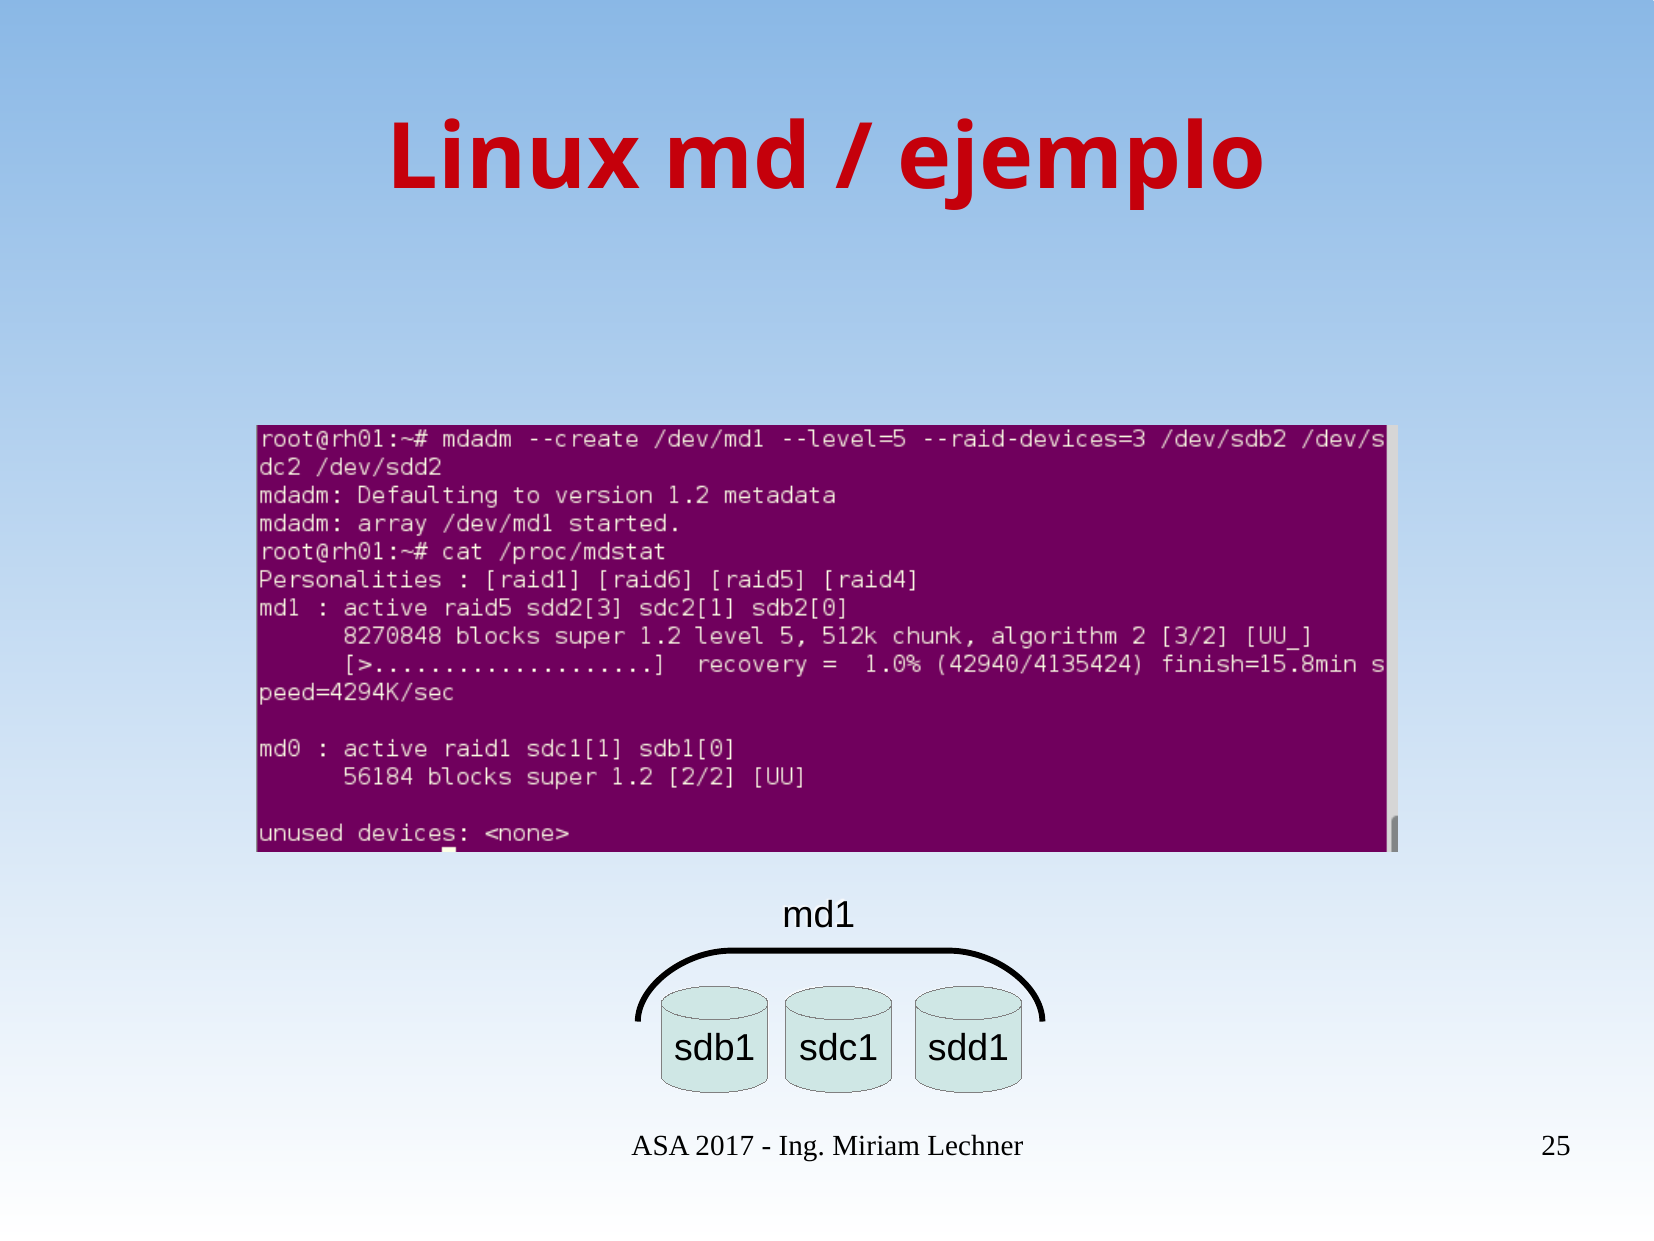

# Linux md / ejemplo
md1
sdc1
sdb1
sdd1
ASA 2017 - Ing. Miriam Lechner
25